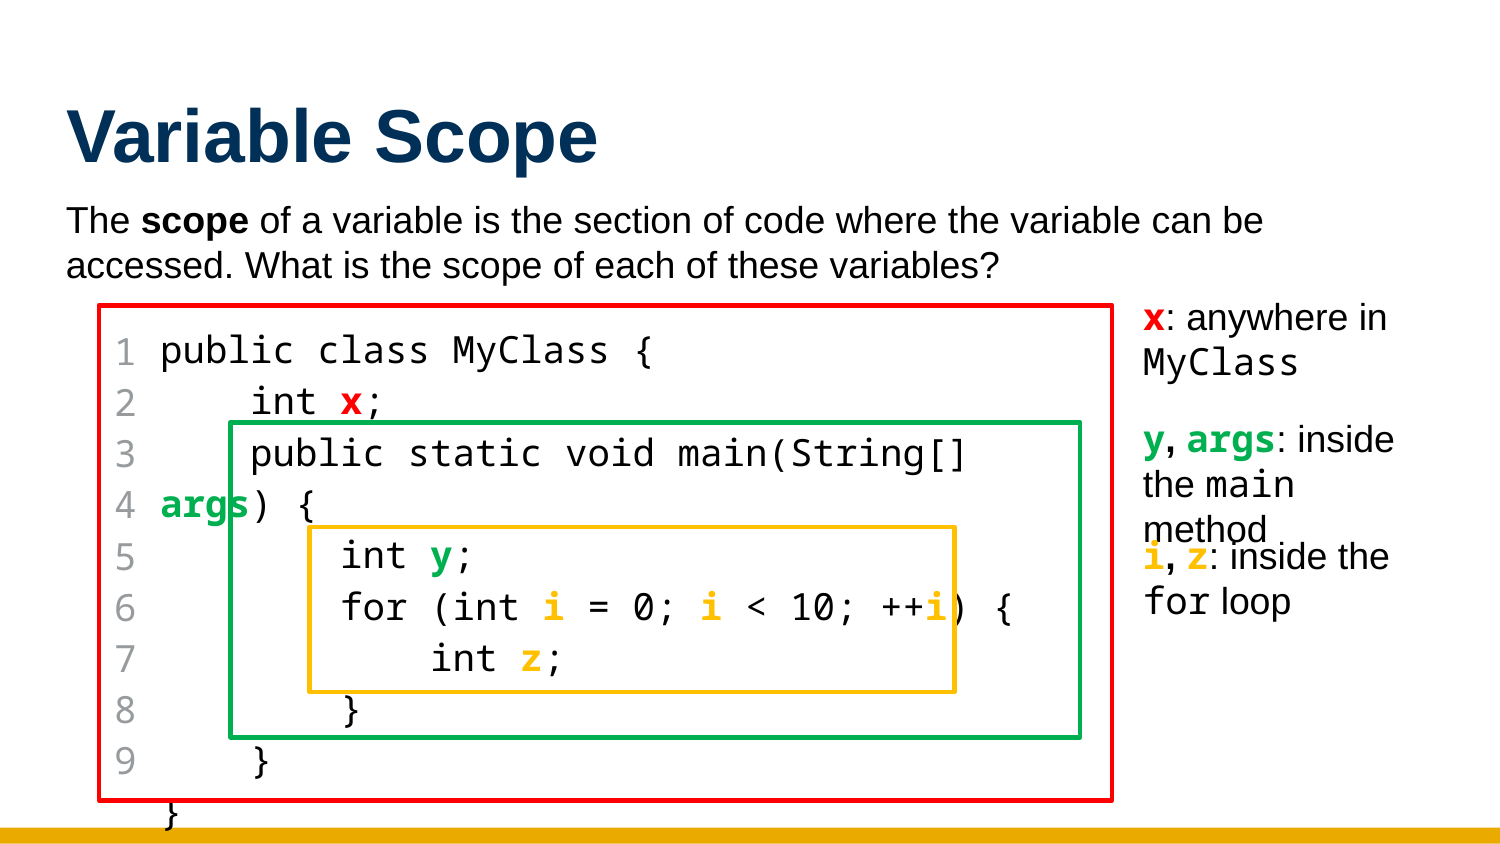

# Variable Scope
The scope of a variable is the section of code where the variable can be accessed. What is the scope of each of these variables?
x: anywhere in MyClass
public class MyClass {
    int x;
    public static void main(String[] args) {
        int y;
        for (int i = 0; i < 10; ++i) {
            int z;
        }
    }
}
1
2
3
4
5
6
7
8
9
y, args: inside the main method
i, z: inside the for loop